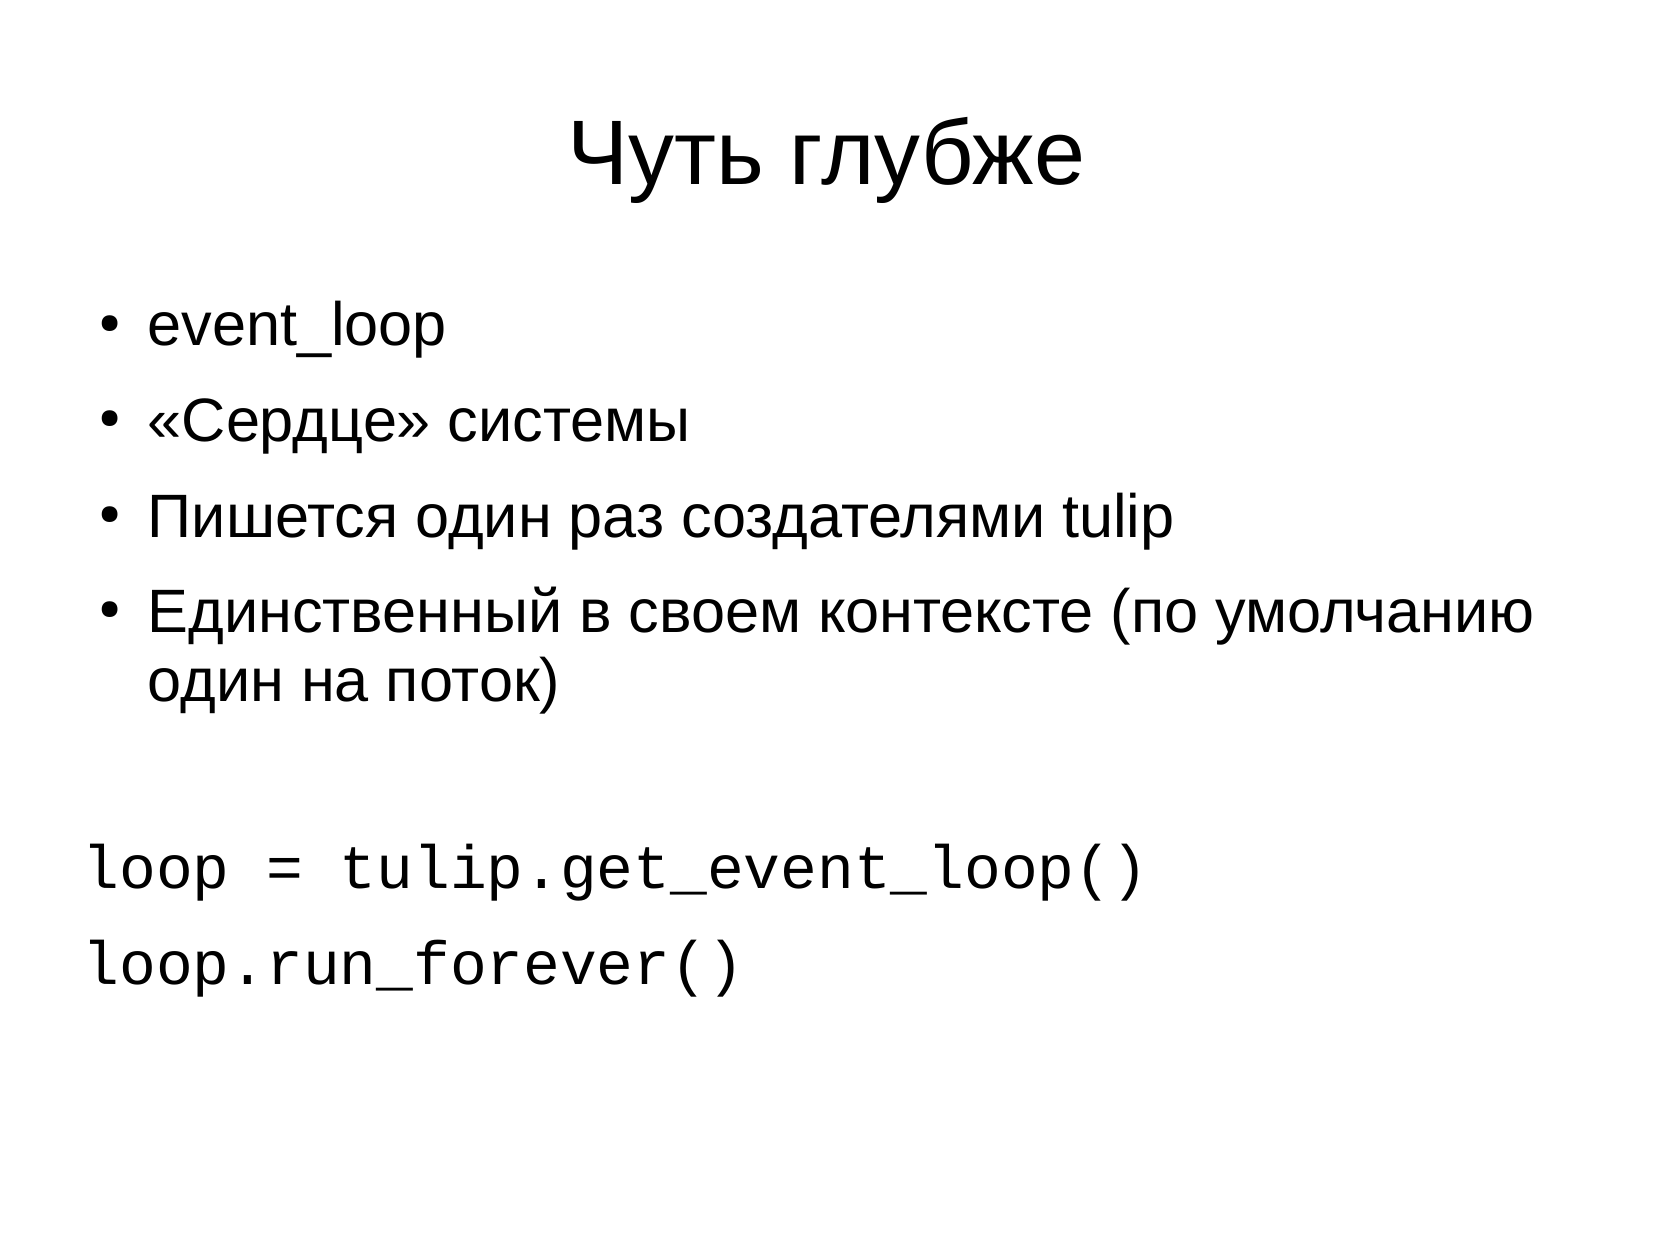

# Чуть глубже
event_loop
«Сердце» системы
Пишется один раз создателями tulip
Единственный в своем контексте (по умолчанию один на поток)
loop = tulip.get_event_loop()
loop.run_forever()